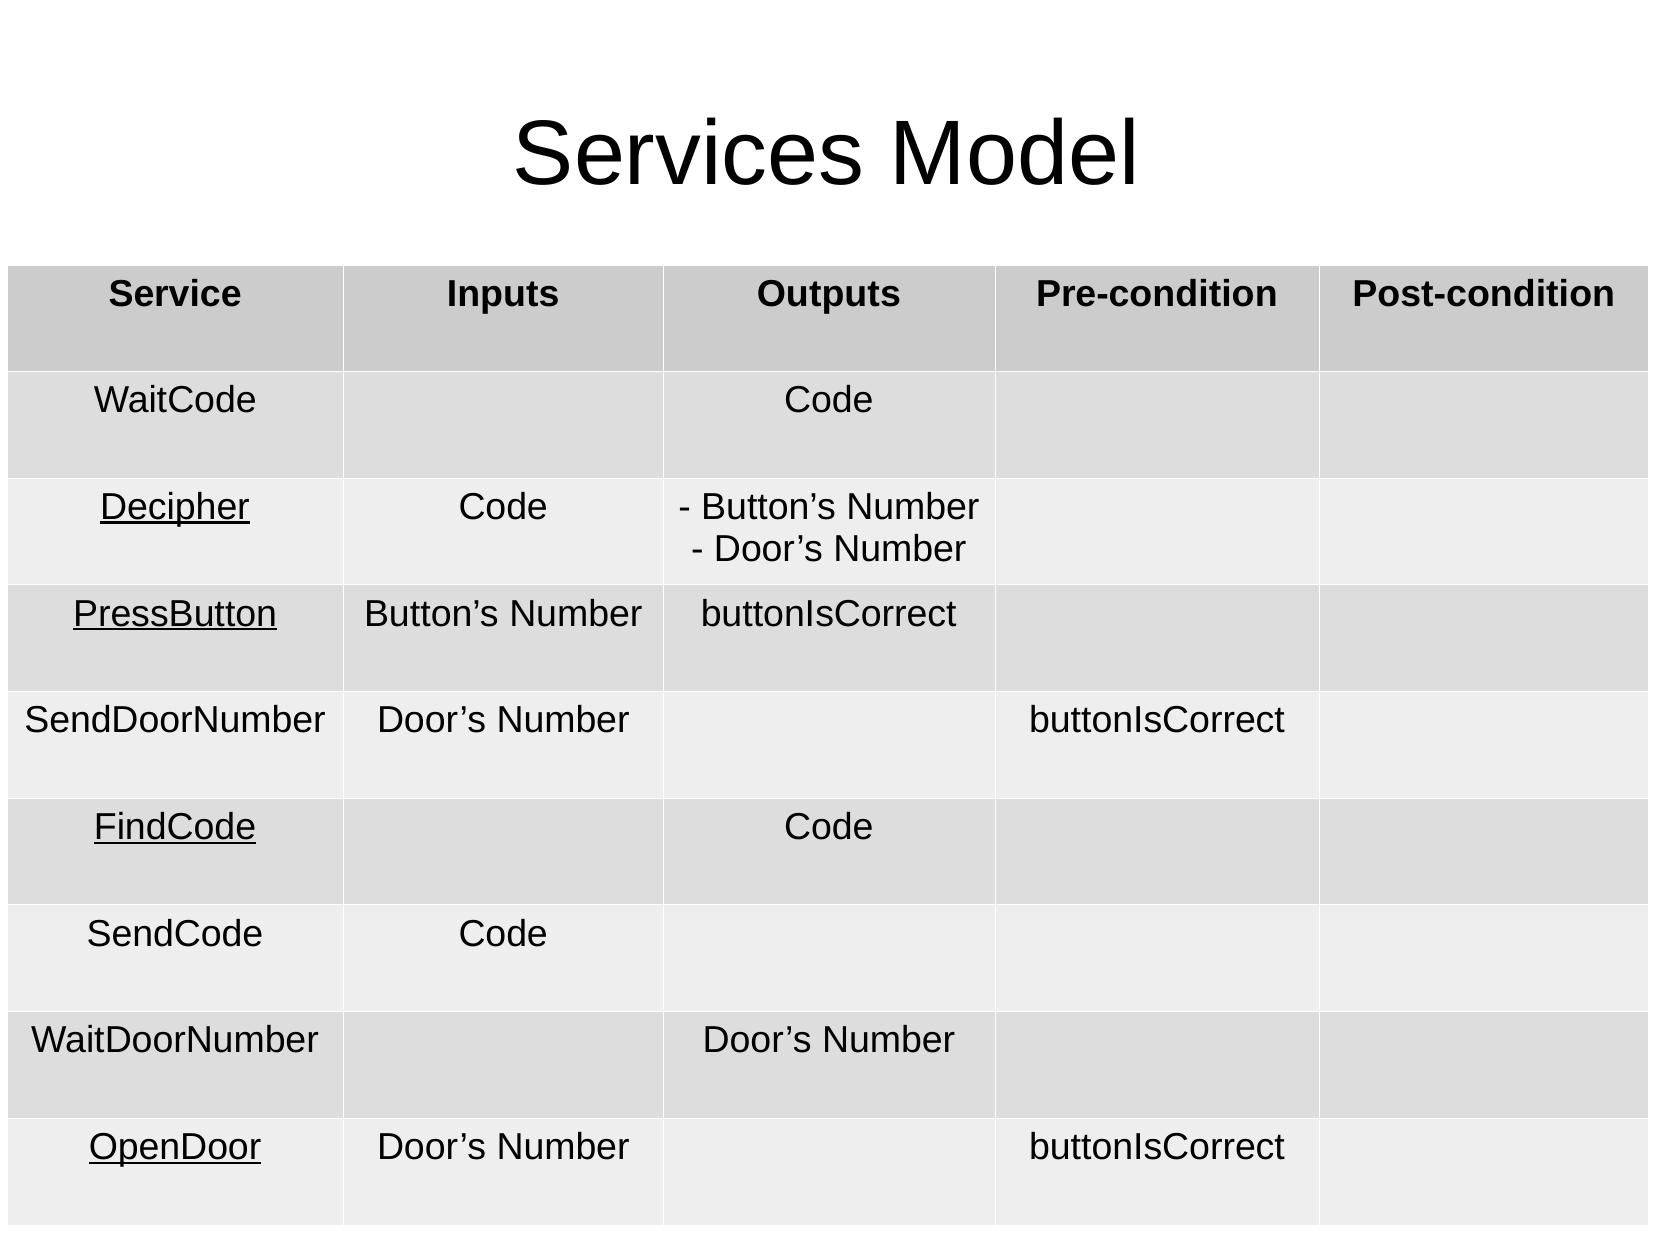

# Services Model
| Service | Inputs | Outputs | Pre-condition | Post-condition |
| --- | --- | --- | --- | --- |
| WaitCode | | Code | | |
| Decipher | Code | - Button’s Number - Door’s Number | | |
| PressButton | Button’s Number | buttonIsCorrect | | |
| SendDoorNumber | Door’s Number | | buttonIsCorrect | |
| FindCode | | Code | | |
| SendCode | Code | | | |
| WaitDoorNumber | | Door’s Number | | |
| OpenDoor | Door’s Number | | buttonIsCorrect | |